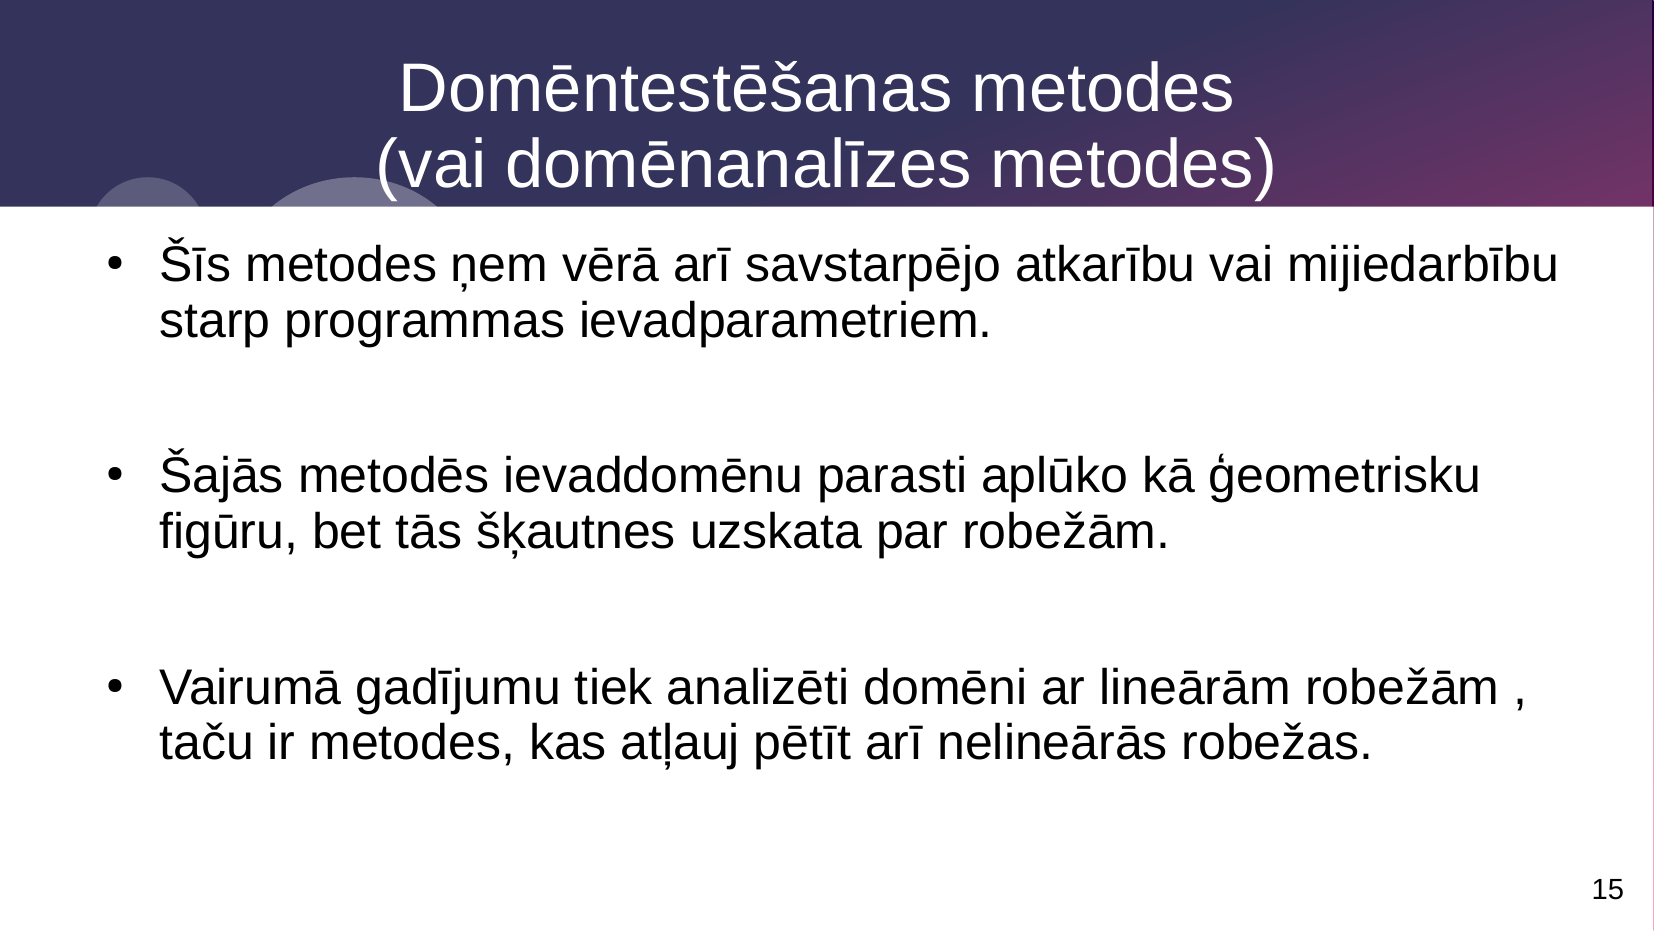

# Domēntestēšanas metodes (vai domēnanalīzes metodes)
Šīs metodes ņem vērā arī savstarpējo atkarību vai mijiedarbību starp programmas ievadparametriem.
Šajās metodēs ievaddomēnu parasti aplūko kā ģeometrisku figūru, bet tās šķautnes uzskata par robežām.
Vairumā gadījumu tiek analizēti domēni ar lineārām robežām , taču ir metodes, kas atļauj pētīt arī nelineārās robežas.